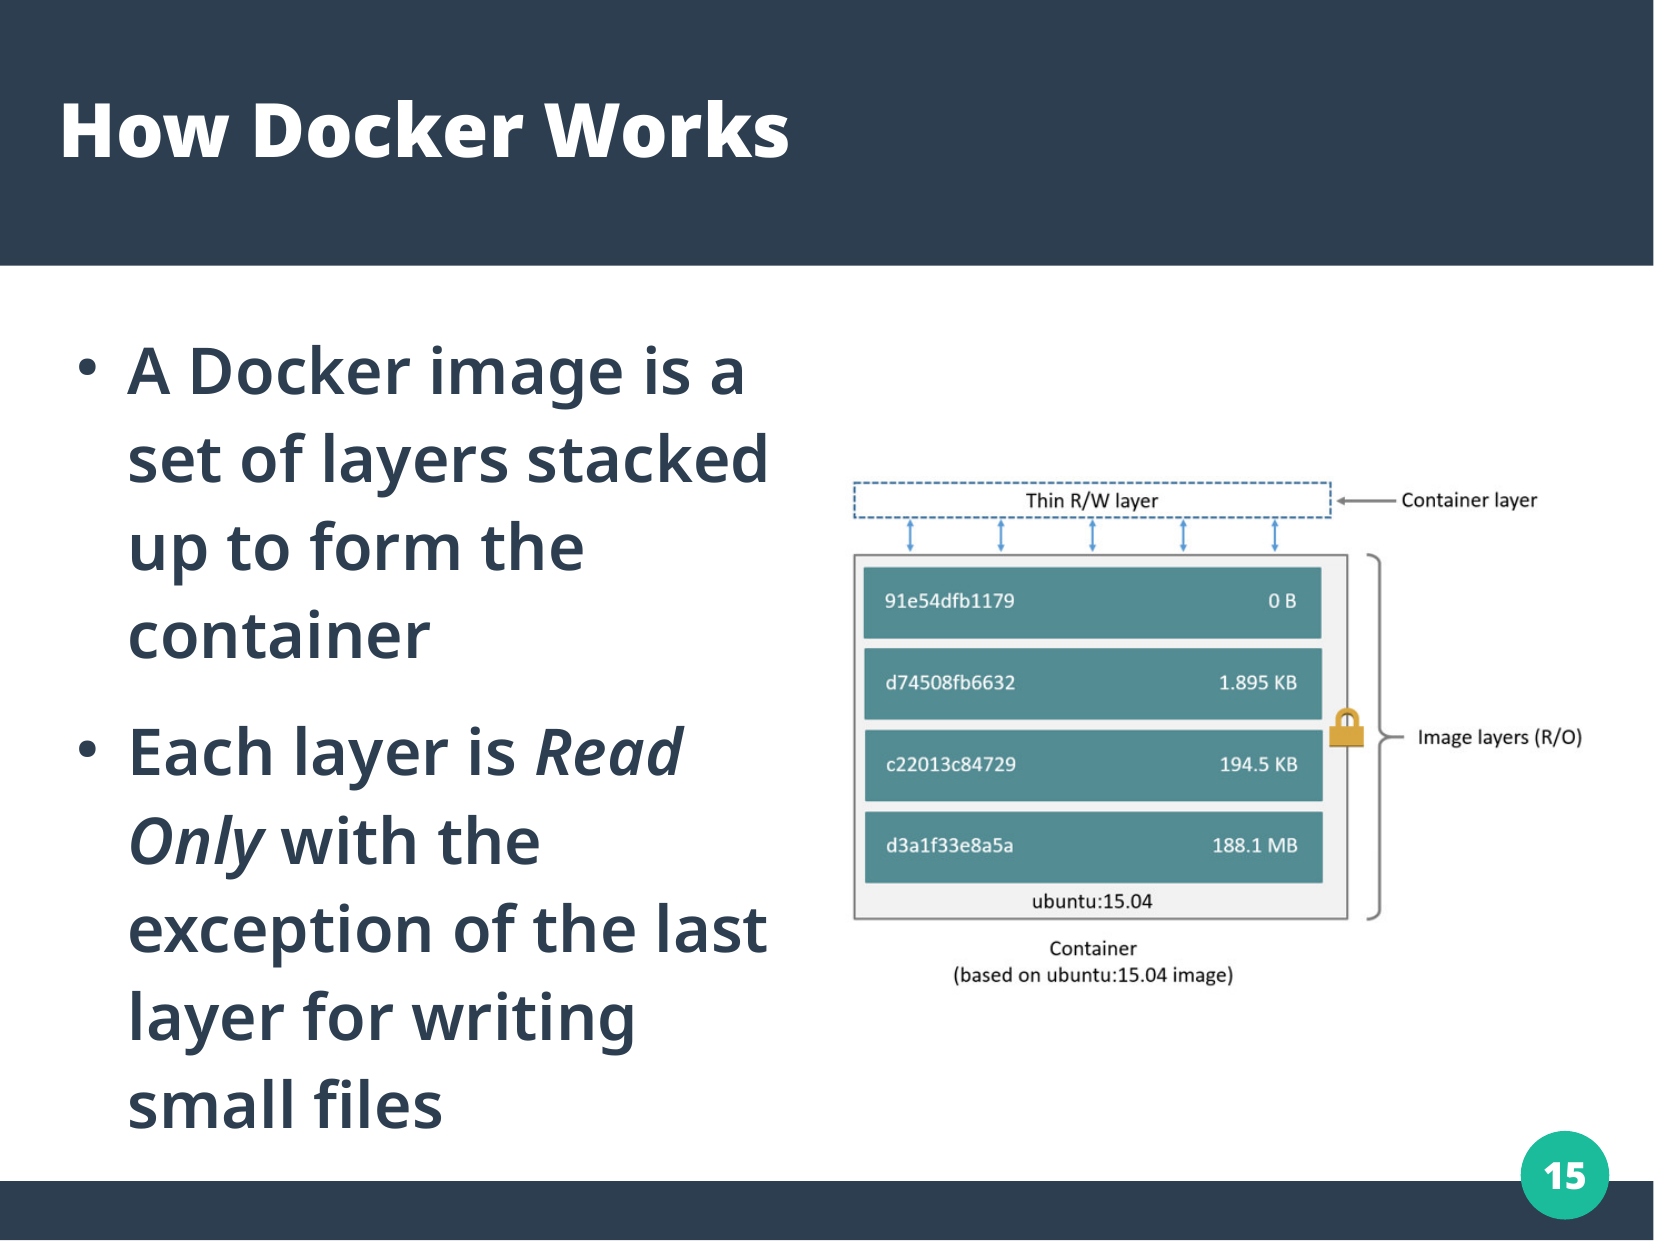

# How Docker Works
A Docker image is a set of layers stacked up to form the container
Each layer is Read Only with the exception of the last layer for writing small files
15